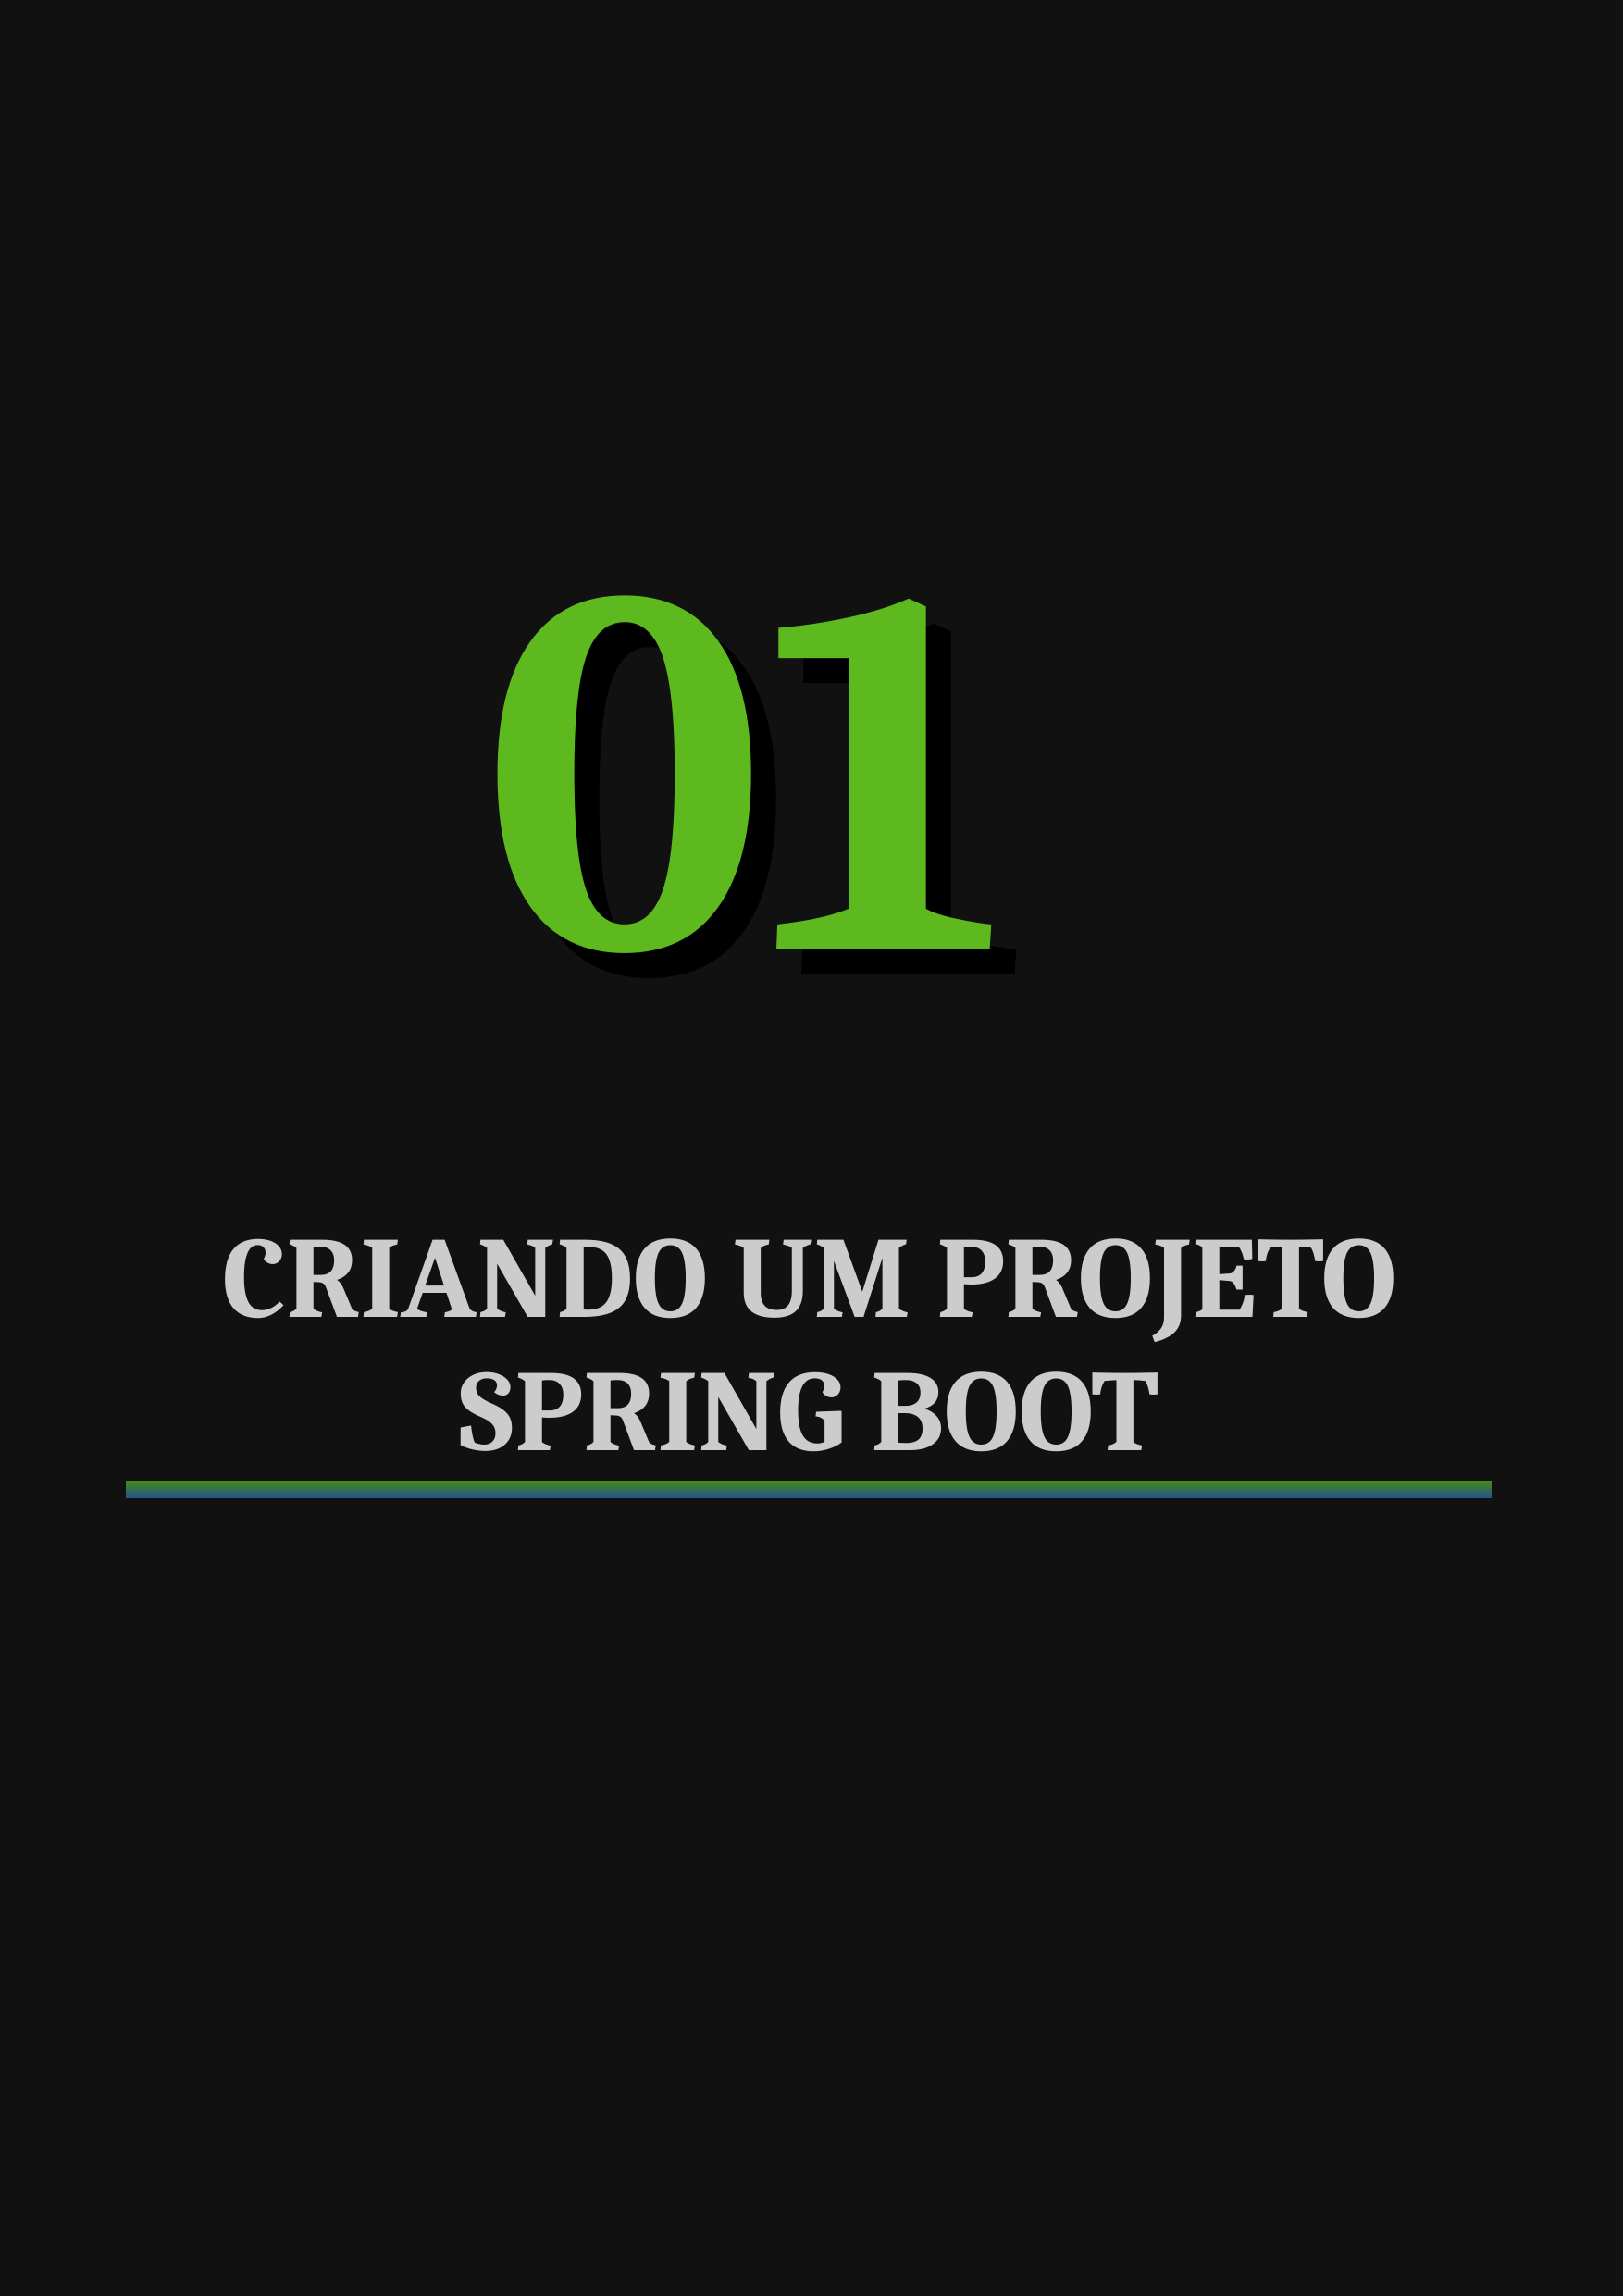

01
CRIANDO UM PROJETO SPRING BOOT
Spring Boot - Força heróica para Devs
3